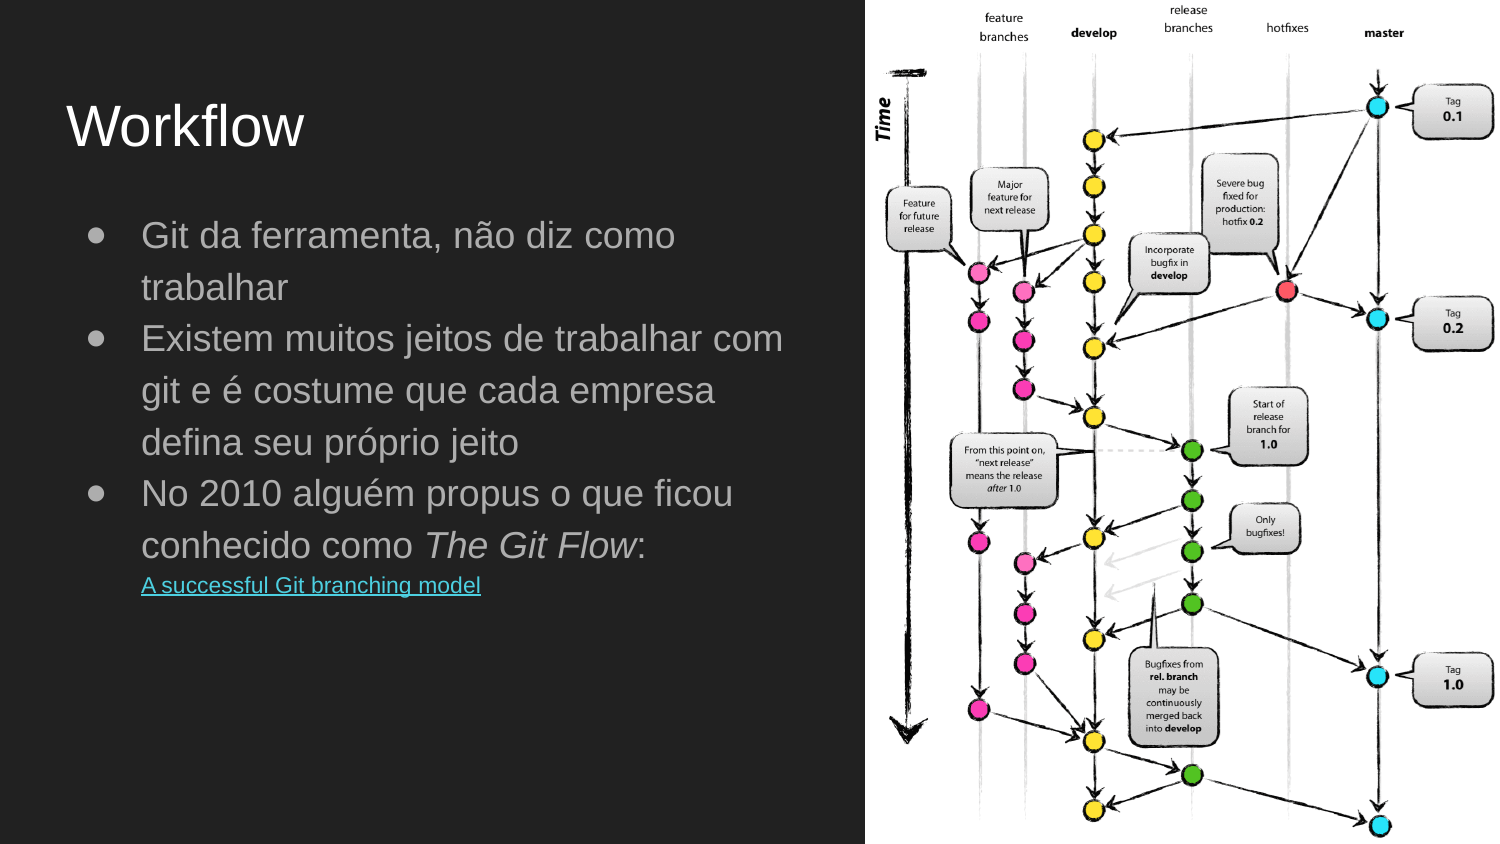

# Workflow
Git da ferramenta, não diz como trabalhar
Existem muitos jeitos de trabalhar com git e é costume que cada empresa defina seu próprio jeito
No 2010 alguém propus o que ficou conhecido como The Git Flow: A successful Git branching model